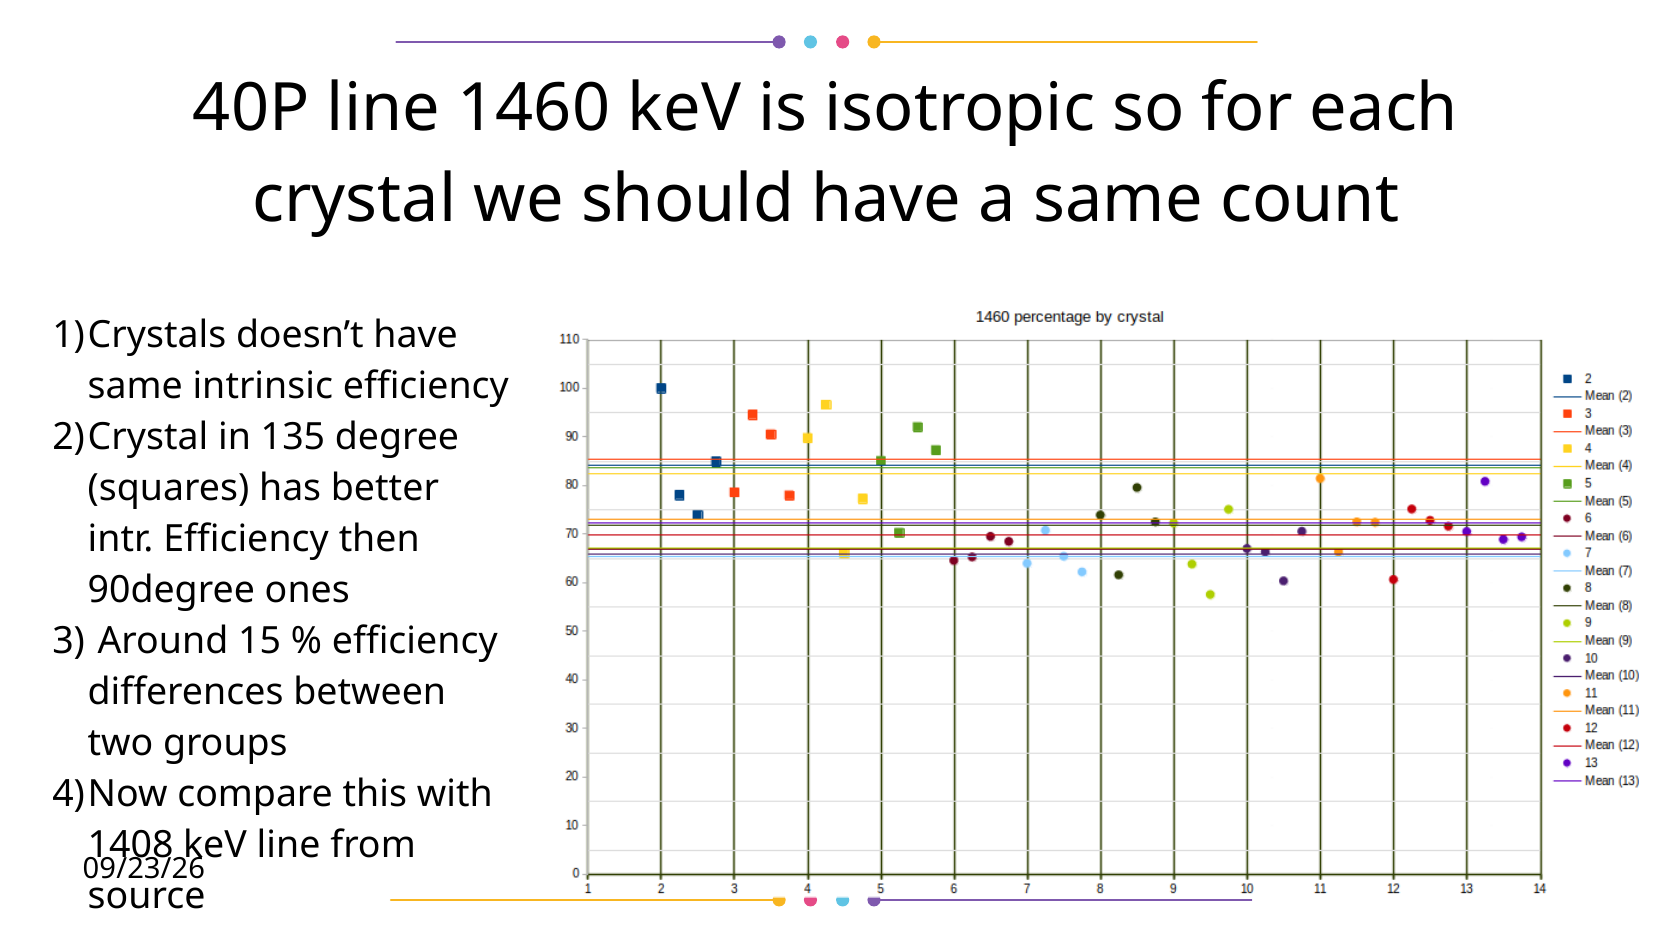

# 40P line 1460 keV is isotropic so for each crystal we should have a same count
Crystals doesn’t have same intrinsic efficiency
Crystal in 135 degree (squares) has better intr. Efficiency then 90degree ones
 Around 15 % efficiency differences between two groups
Now compare this with 1408 keV line from source
7